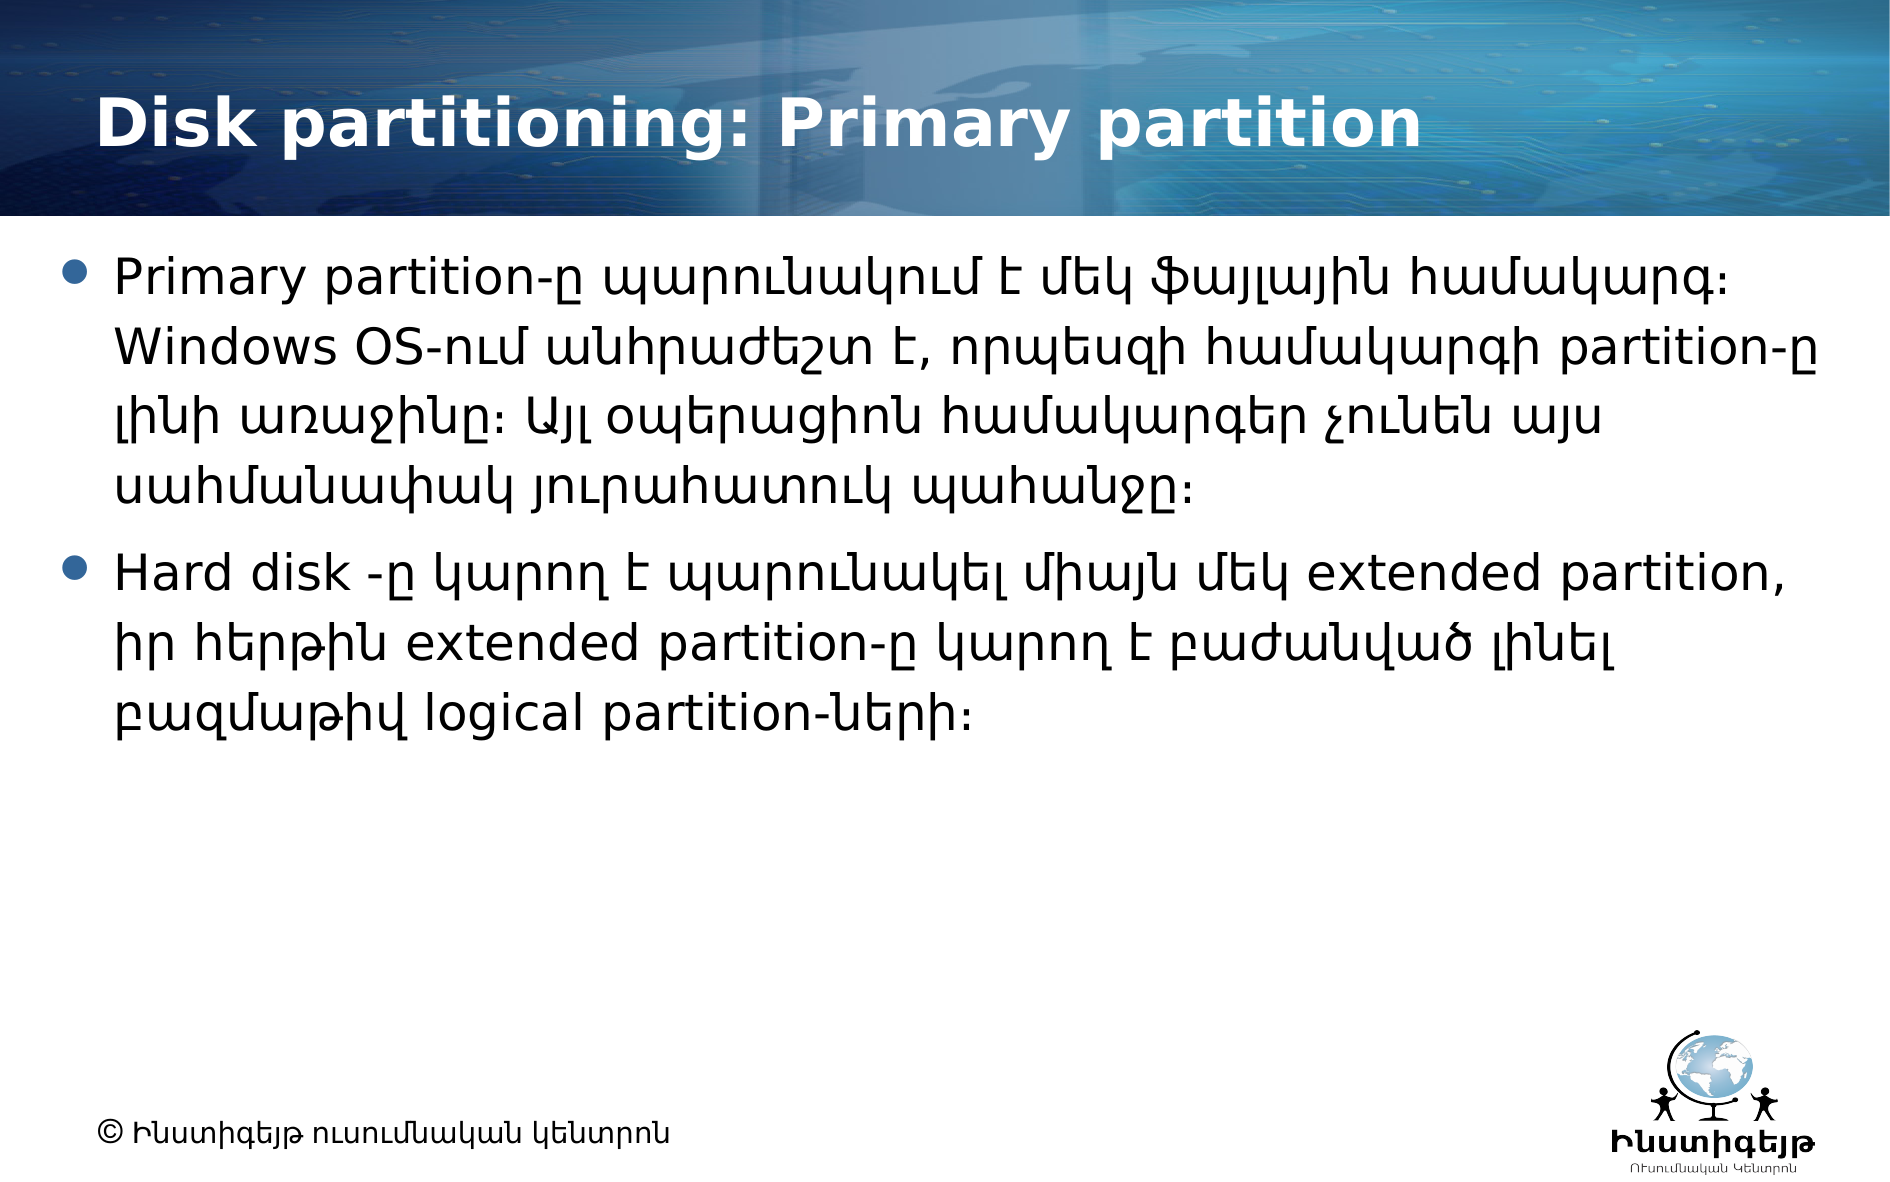

# Disk partitioning: Primary partition
Primary partition-ը պարունակում է մեկ ֆայլային համակարգ։ Windows OS-ում անհրաժեշտ է, որպեսզի համակարգի partition-ը լինի առաջինը։ Այլ օպերացիոն համակարգեր չունեն այս սահմանափակ յուրահատուկ պահանջը։
Hard disk -ը կարող է պարունակել միայն մեկ extended partition, իր հերթին extended partition-ը կարող է բաժանված լինել բազմաթիվ logical partition-ների։